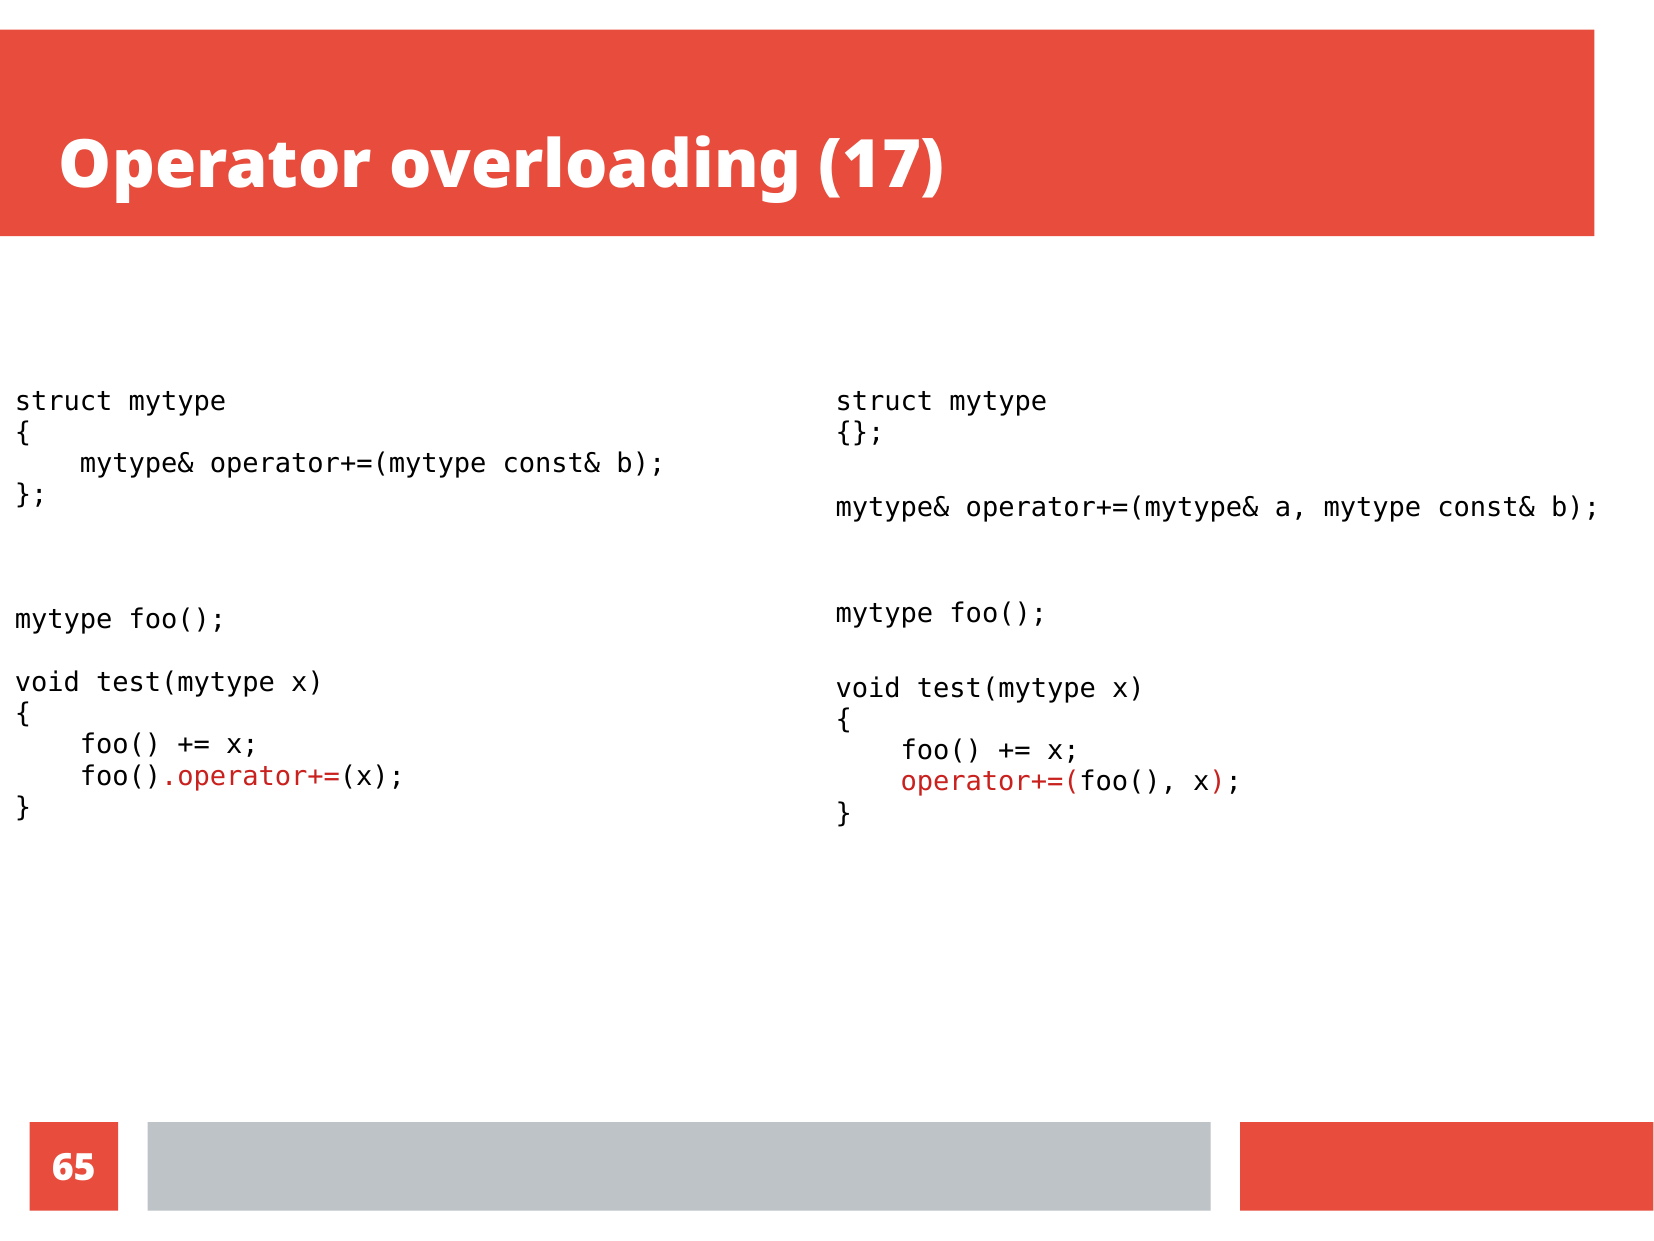

# Operator overloading (17)
struct mytype
{
 mytype& operator+=(mytype const& b);
};
mytype foo();
void test(mytype x)
{
 foo() += x;
 foo().operator+=(x);
}
struct mytype
{};
mytype& operator+=(mytype& a, mytype const& b);
mytype foo();
void test(mytype x)
{
 foo() += x;
 operator+=(foo(), x);
}
65